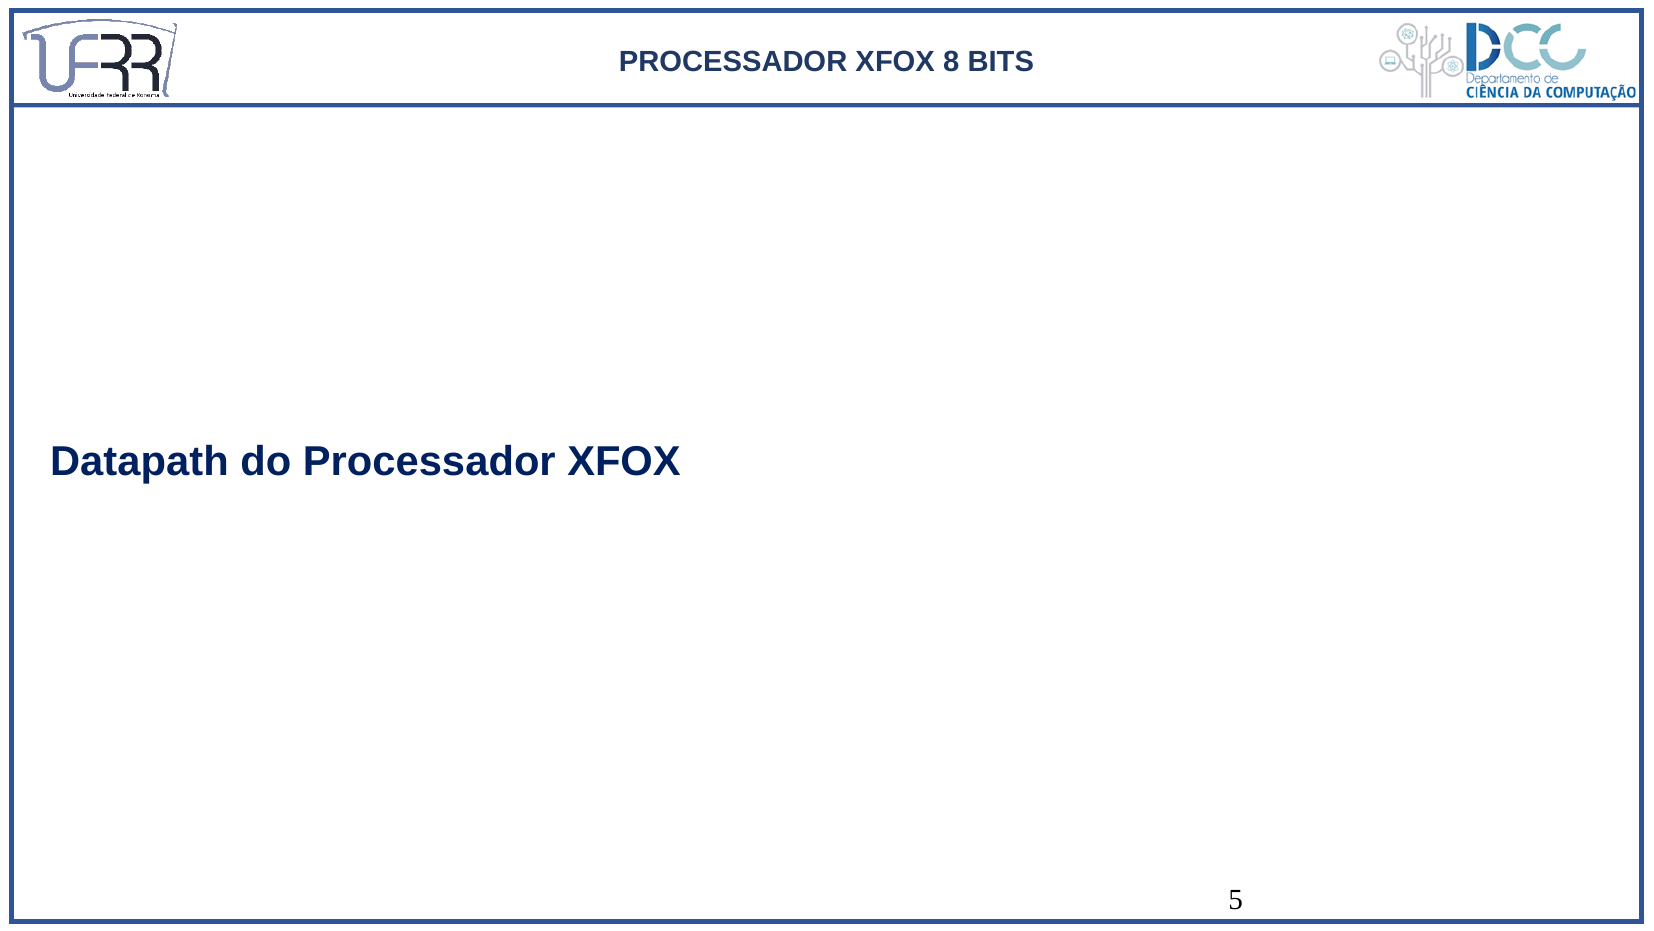

# PROCESSADOR XFOX 8 BITS
Datapath do Processador XFOX